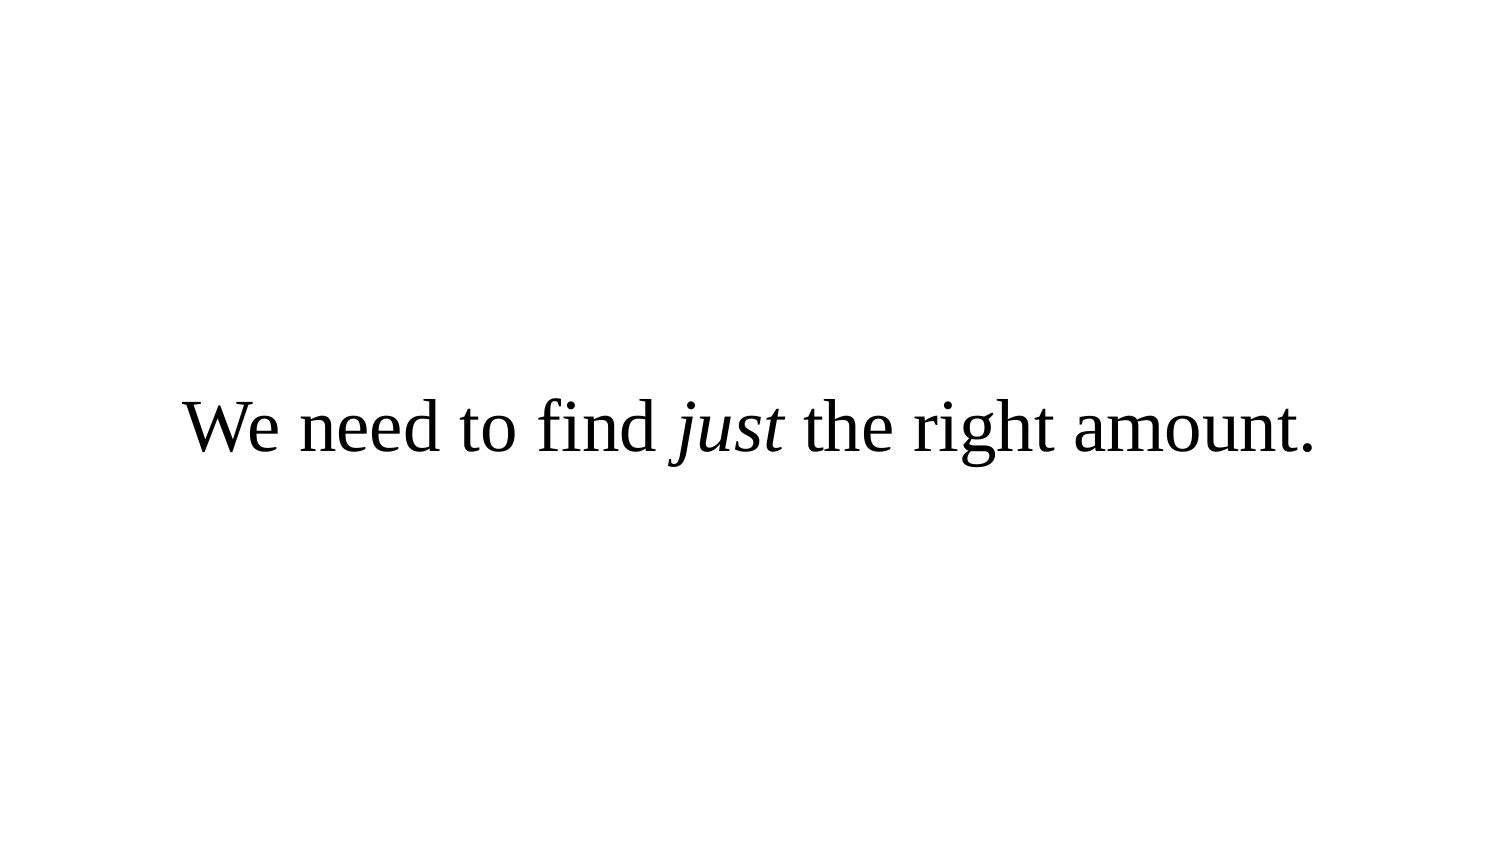

# We need to find just the right amount.